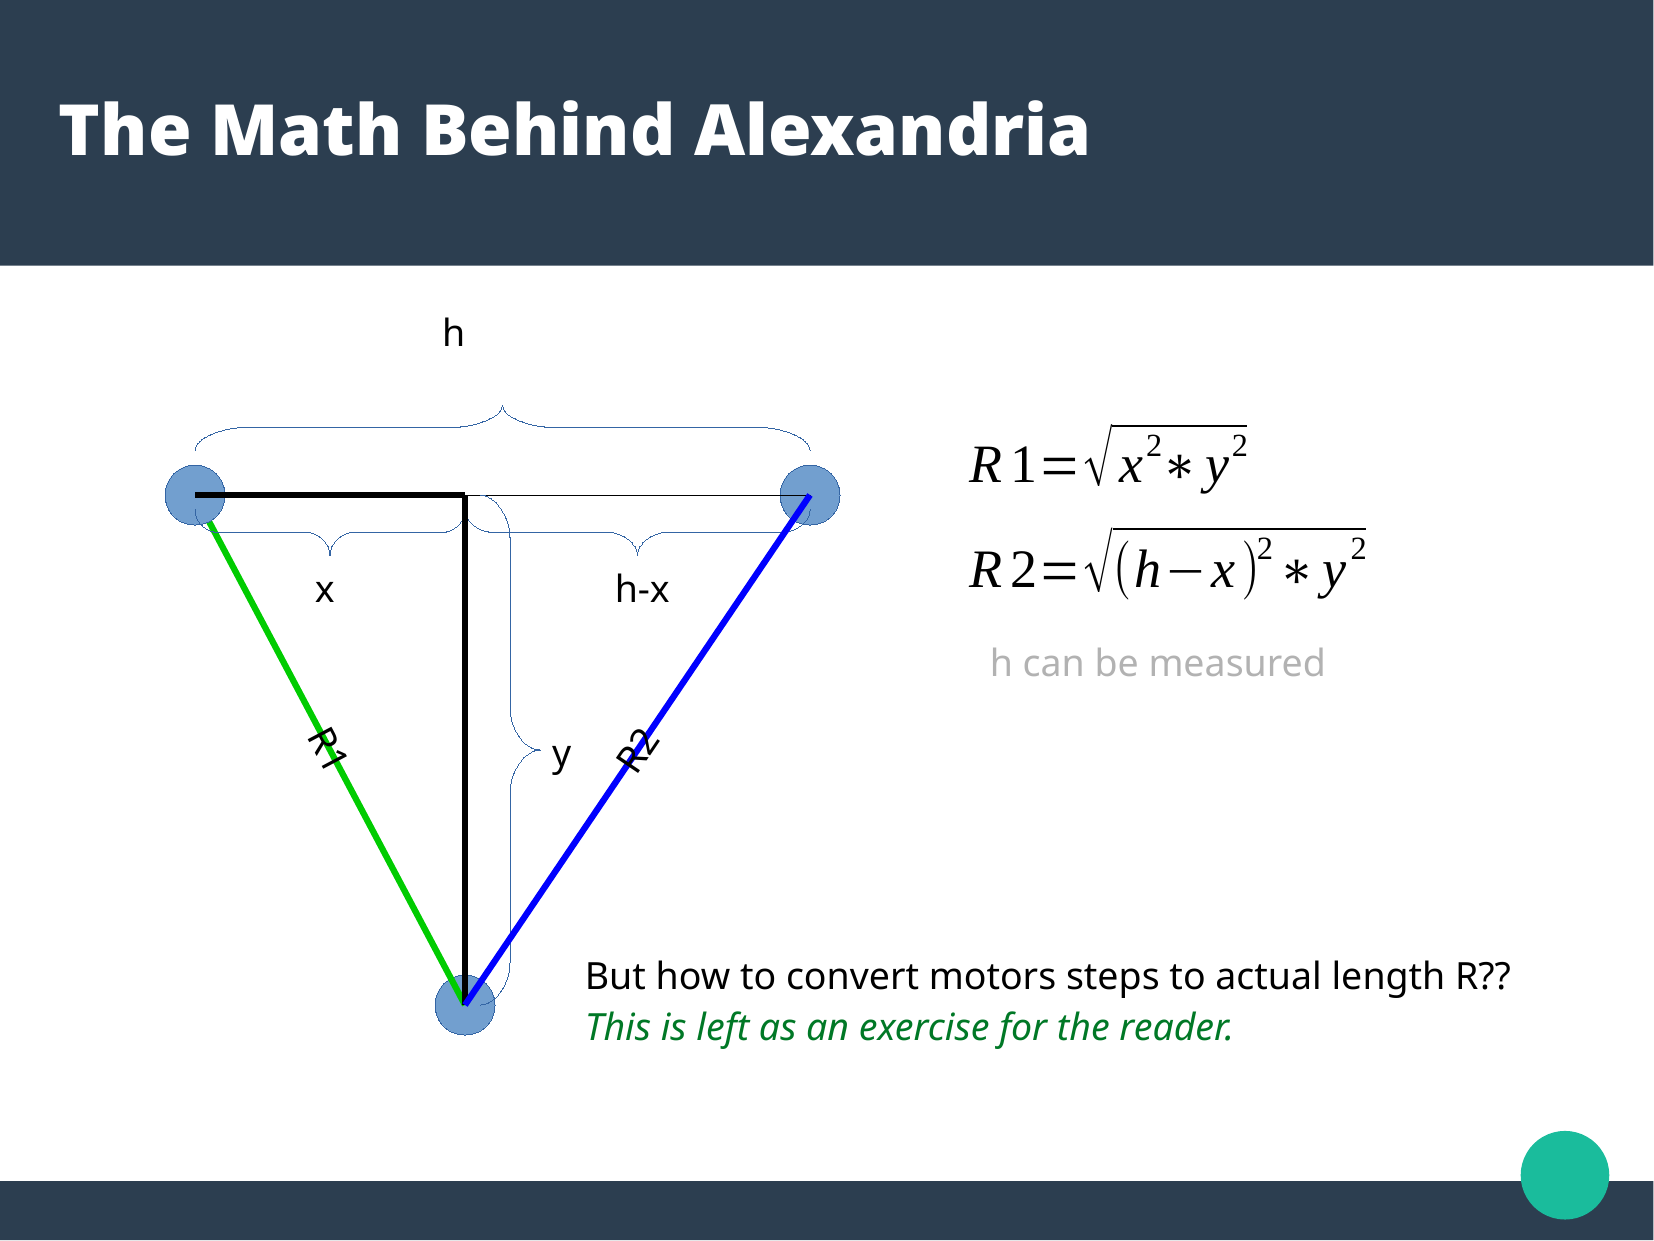

# The Math Behind Alexandria
h
R1
R2
x
h-x
h can be measured
y
But how to convert motors steps to actual length R??
This is left as an exercise for the reader.